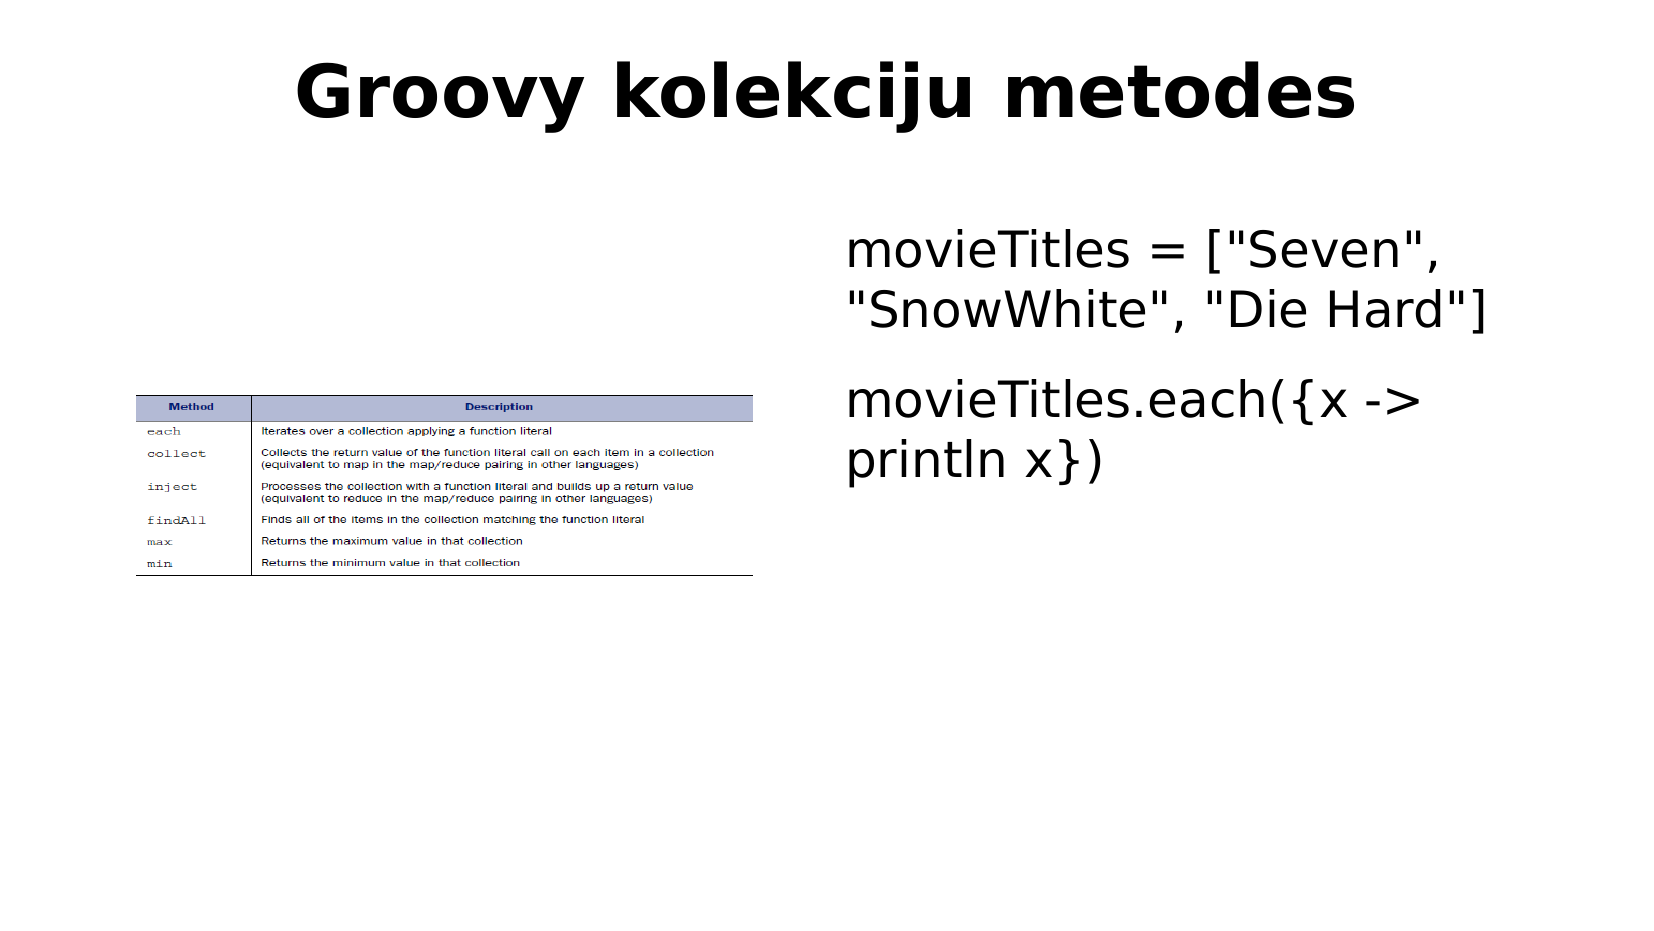

# Groovy kolekciju metodes
movieTitles = ["Seven", "SnowWhite", "Die Hard"]
movieTitles.each({x -> println x})